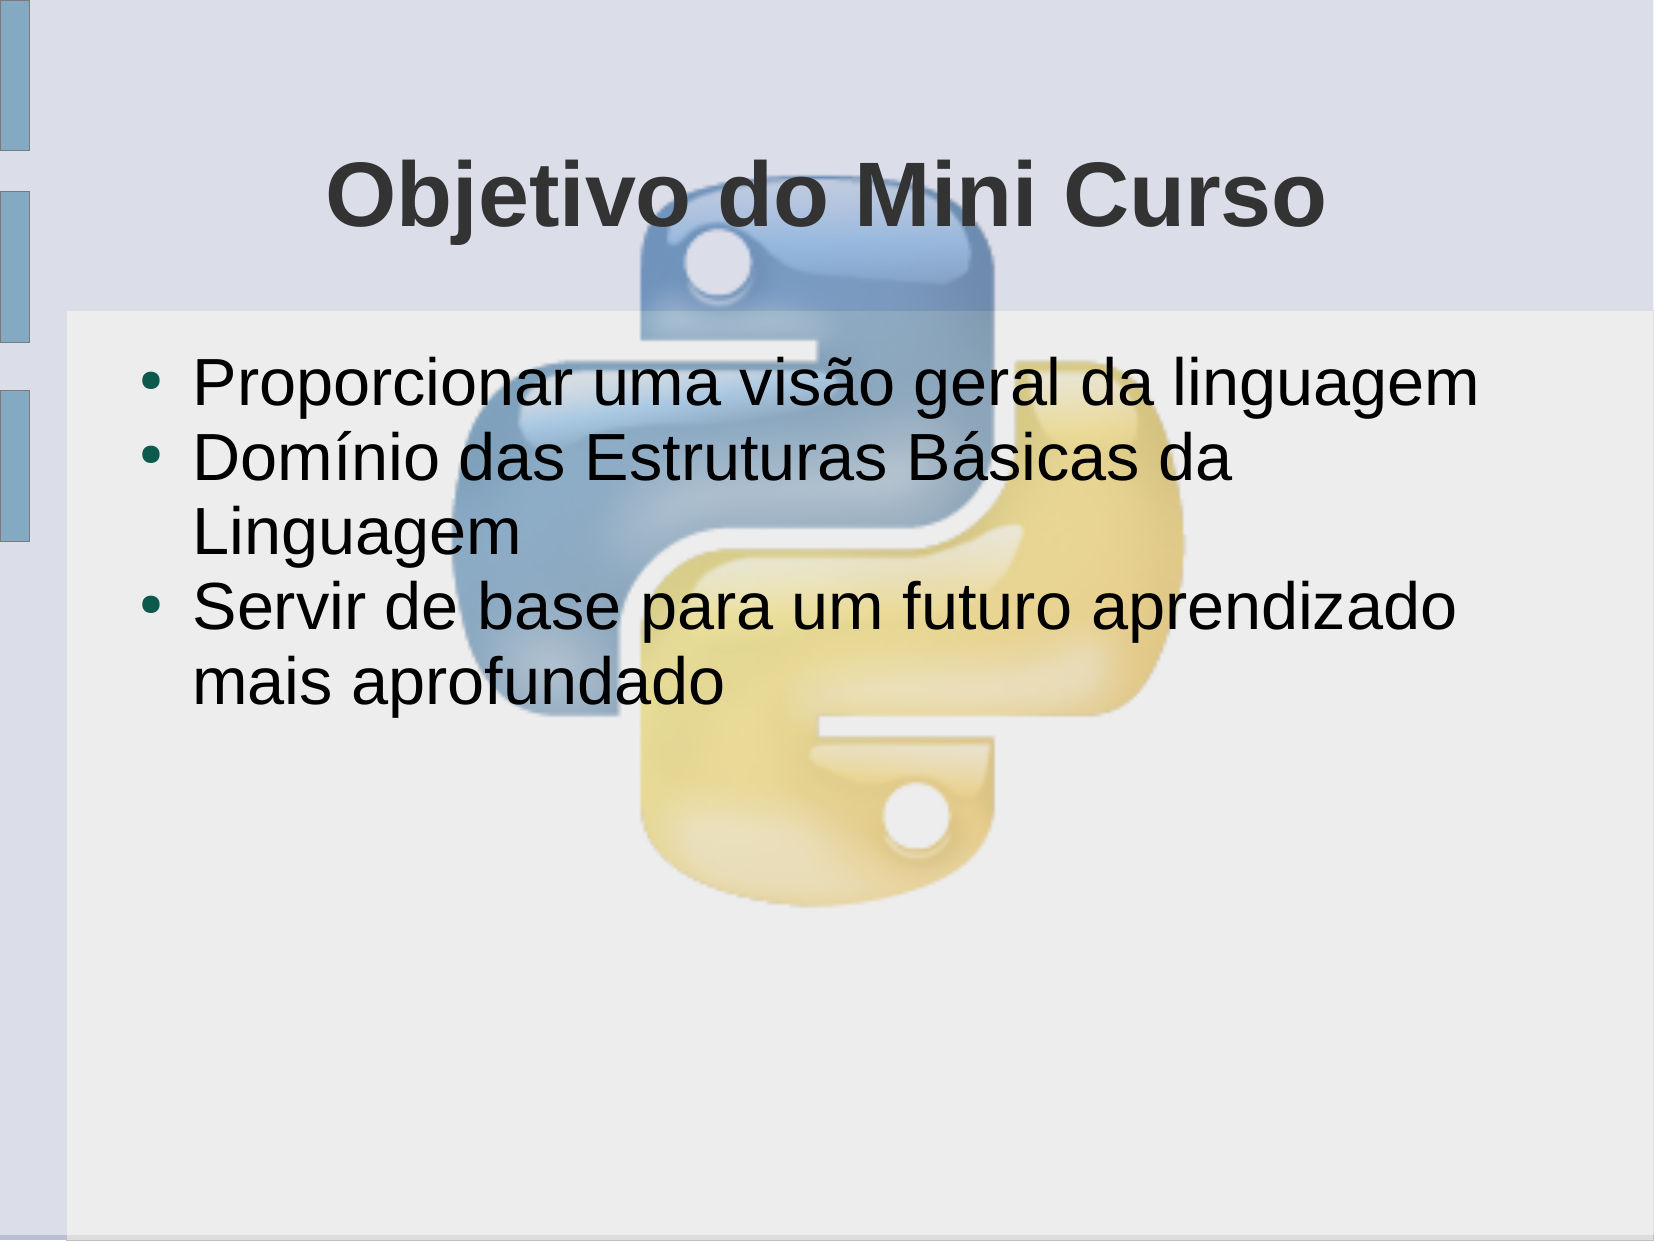

# Objetivo do Mini Curso
Proporcionar uma visão geral da linguagem
Domínio das Estruturas Básicas da Linguagem
Servir de base para um futuro aprendizado mais aprofundado